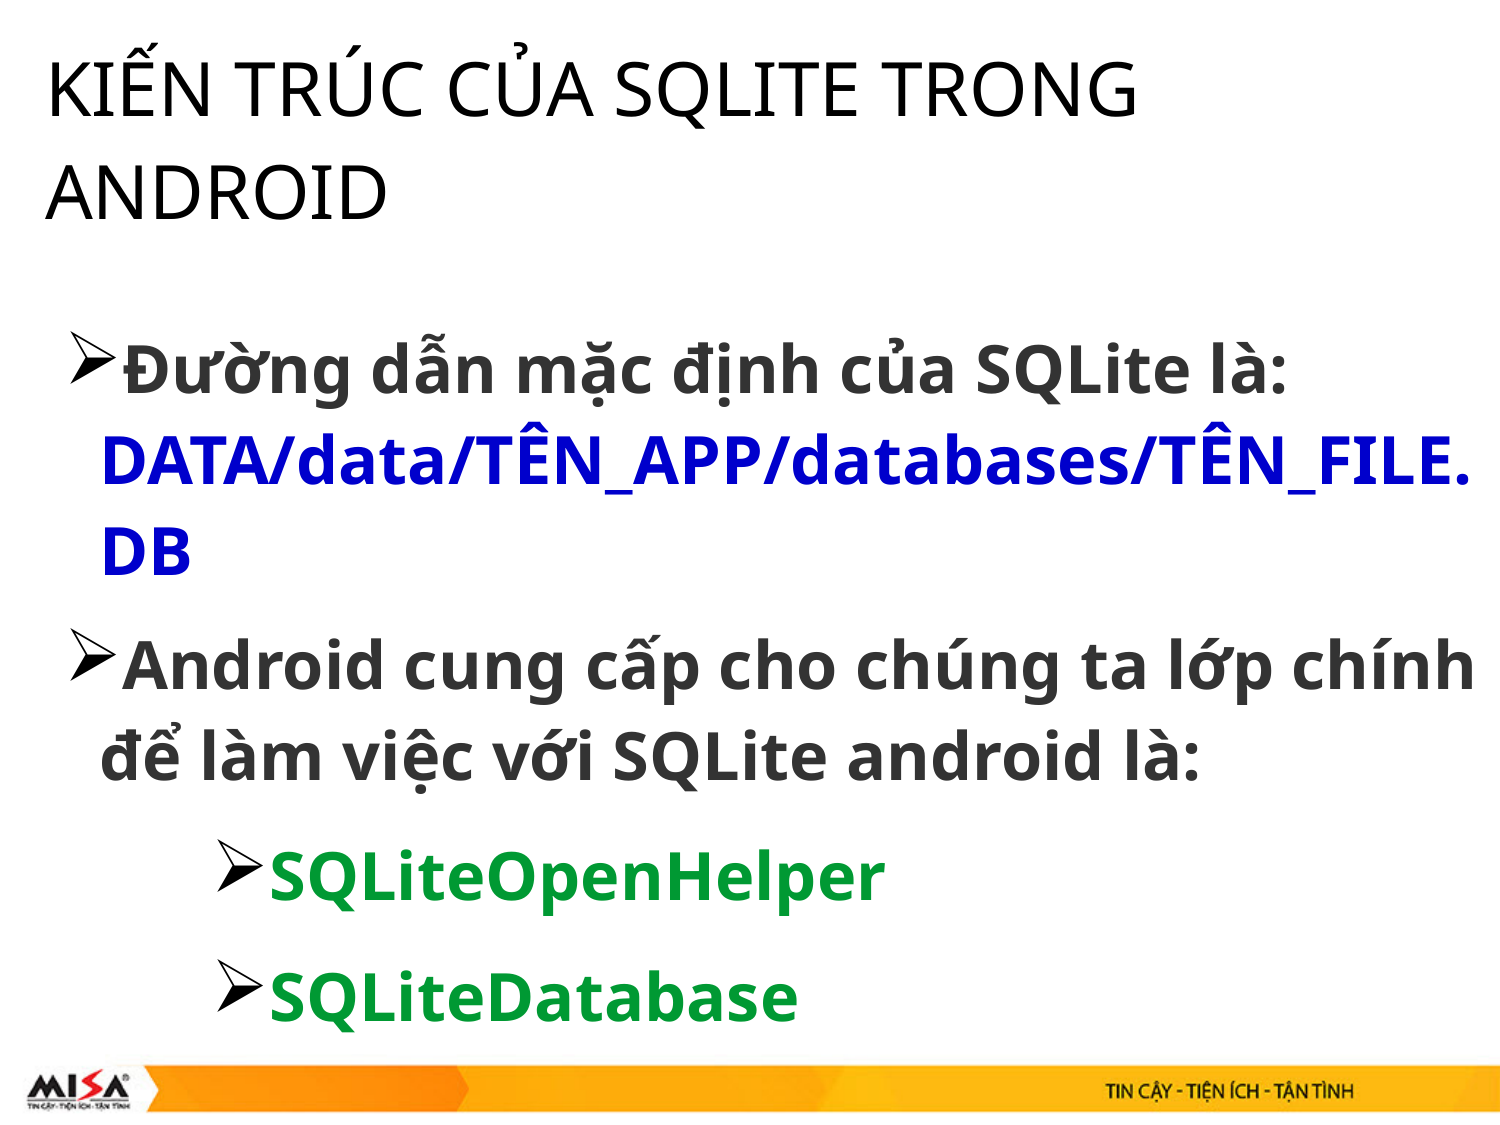

# KIẾN TRÚC CỦA SQLITE TRONG ANDROID
Đường dẫn mặc định của SQLite là: DATA/data/TÊN_APP/databases/TÊN_FILE.DB
Android cung cấp cho chúng ta lớp chính để làm việc với SQLite android là:
SQLiteOpenHelper
SQLiteDatabase